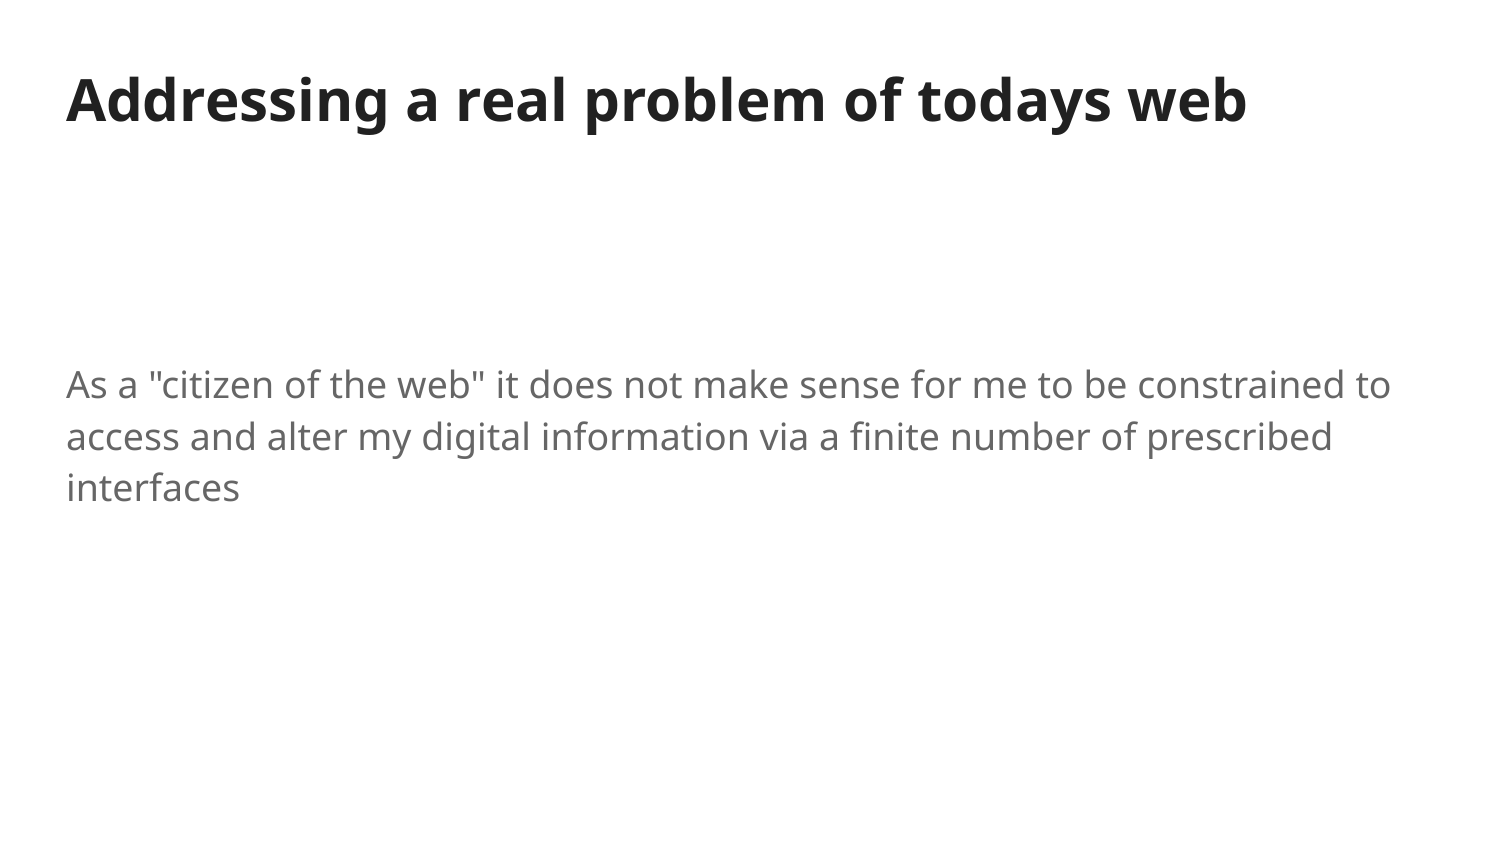

# Addressing a real problem of todays web
As a "citizen of the web" it does not make sense for me to be constrained to access and alter my digital information via a finite number of prescribed interfaces